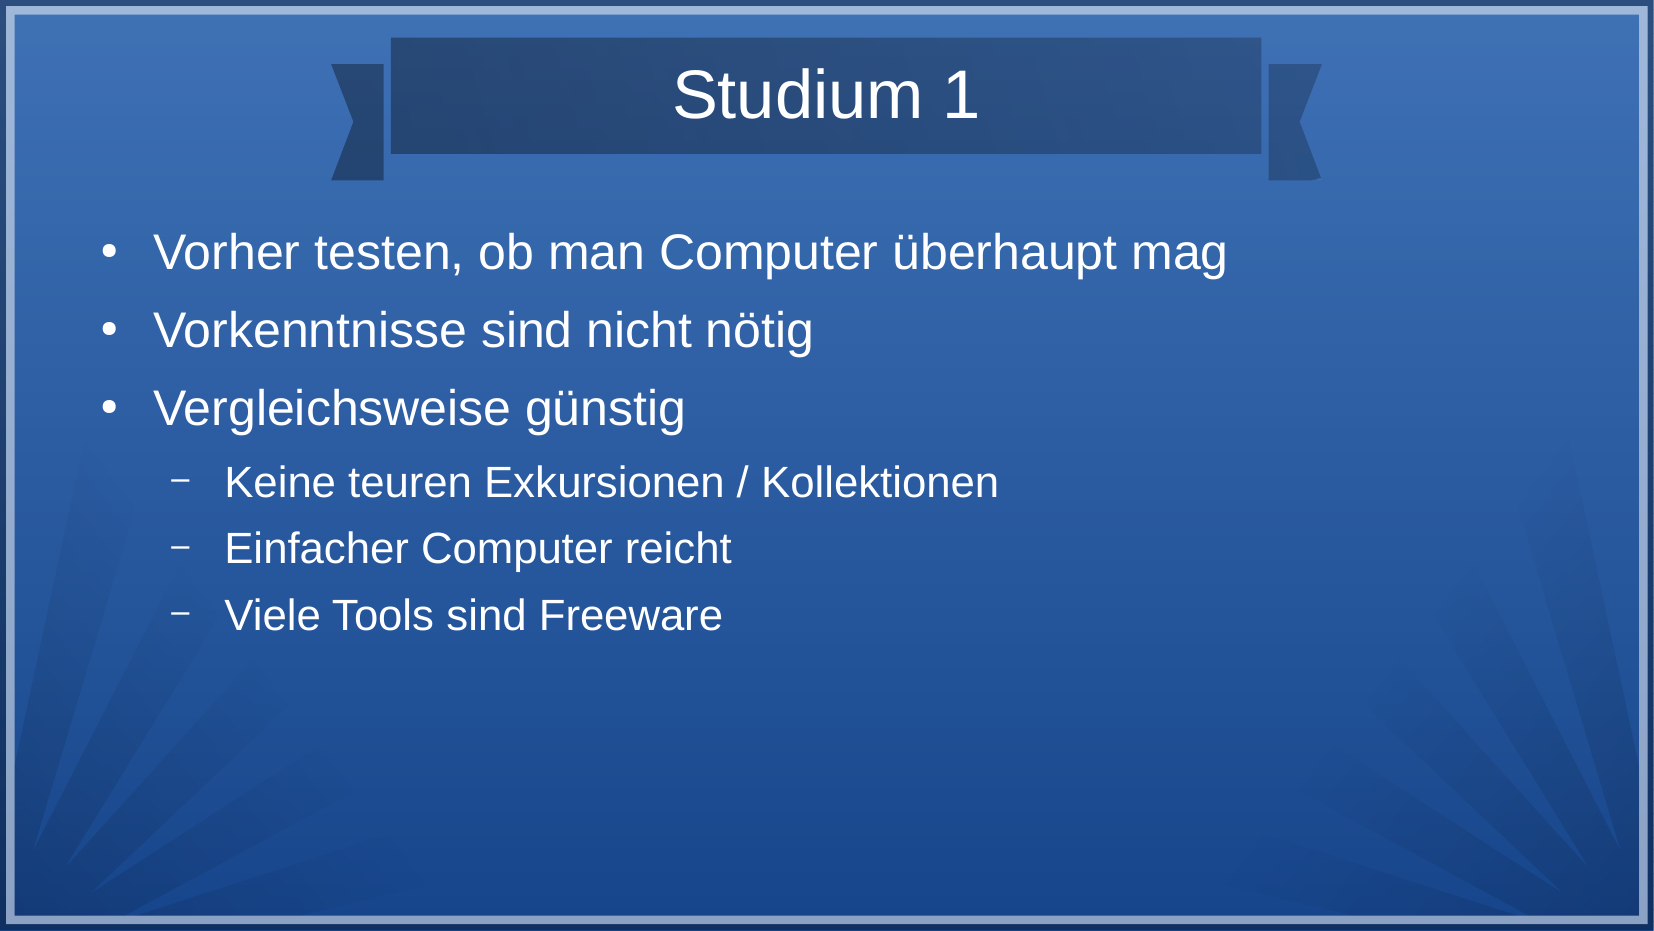

# Studium 1
Vorher testen, ob man Computer überhaupt mag
Vorkenntnisse sind nicht nötig
Vergleichsweise günstig
Keine teuren Exkursionen / Kollektionen
Einfacher Computer reicht
Viele Tools sind Freeware